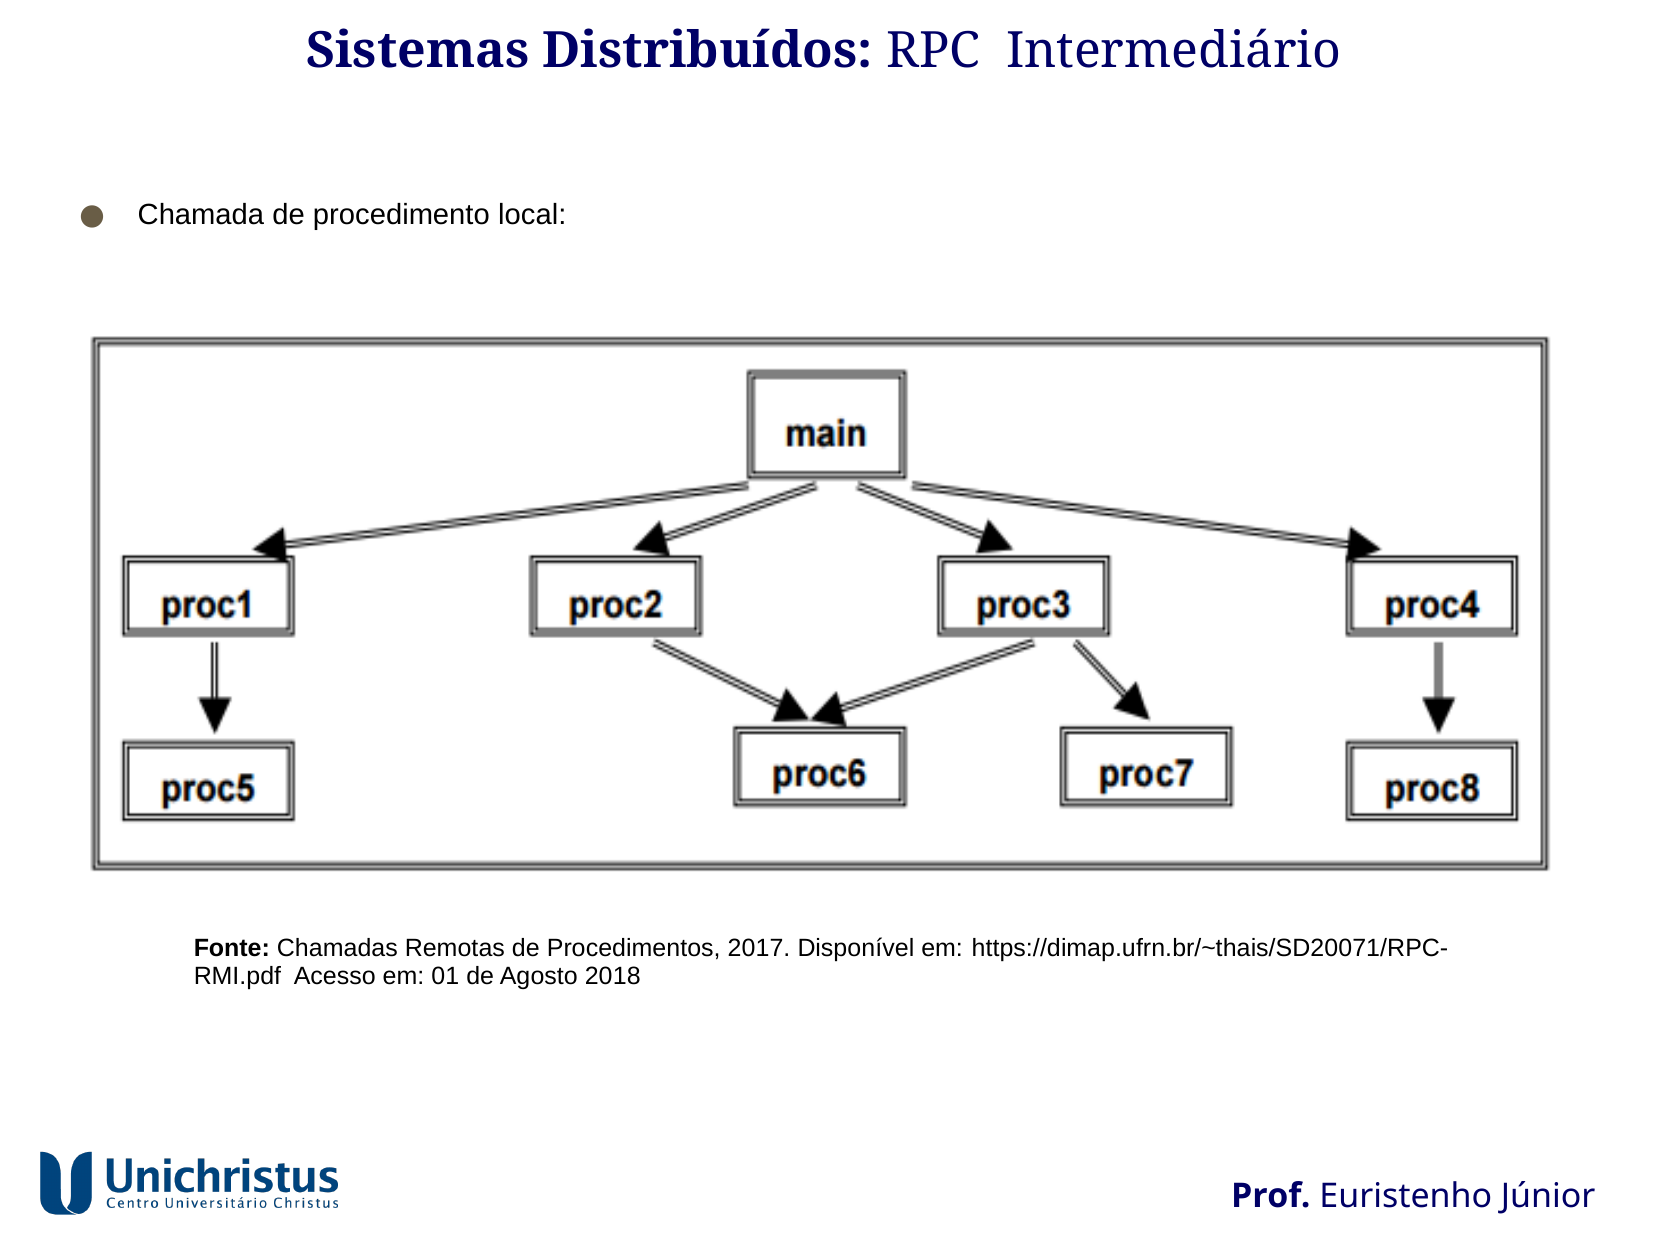

Sistemas Distribuídos: RPC Intermediário
Chamada de procedimento local:
Fonte: Chamadas Remotas de Procedimentos, 2017. Disponível em: https://dimap.ufrn.br/~thais/SD20071/RPC-RMI.pdf Acesso em: 01 de Agosto 2018
Prof. Euristenho Júnior